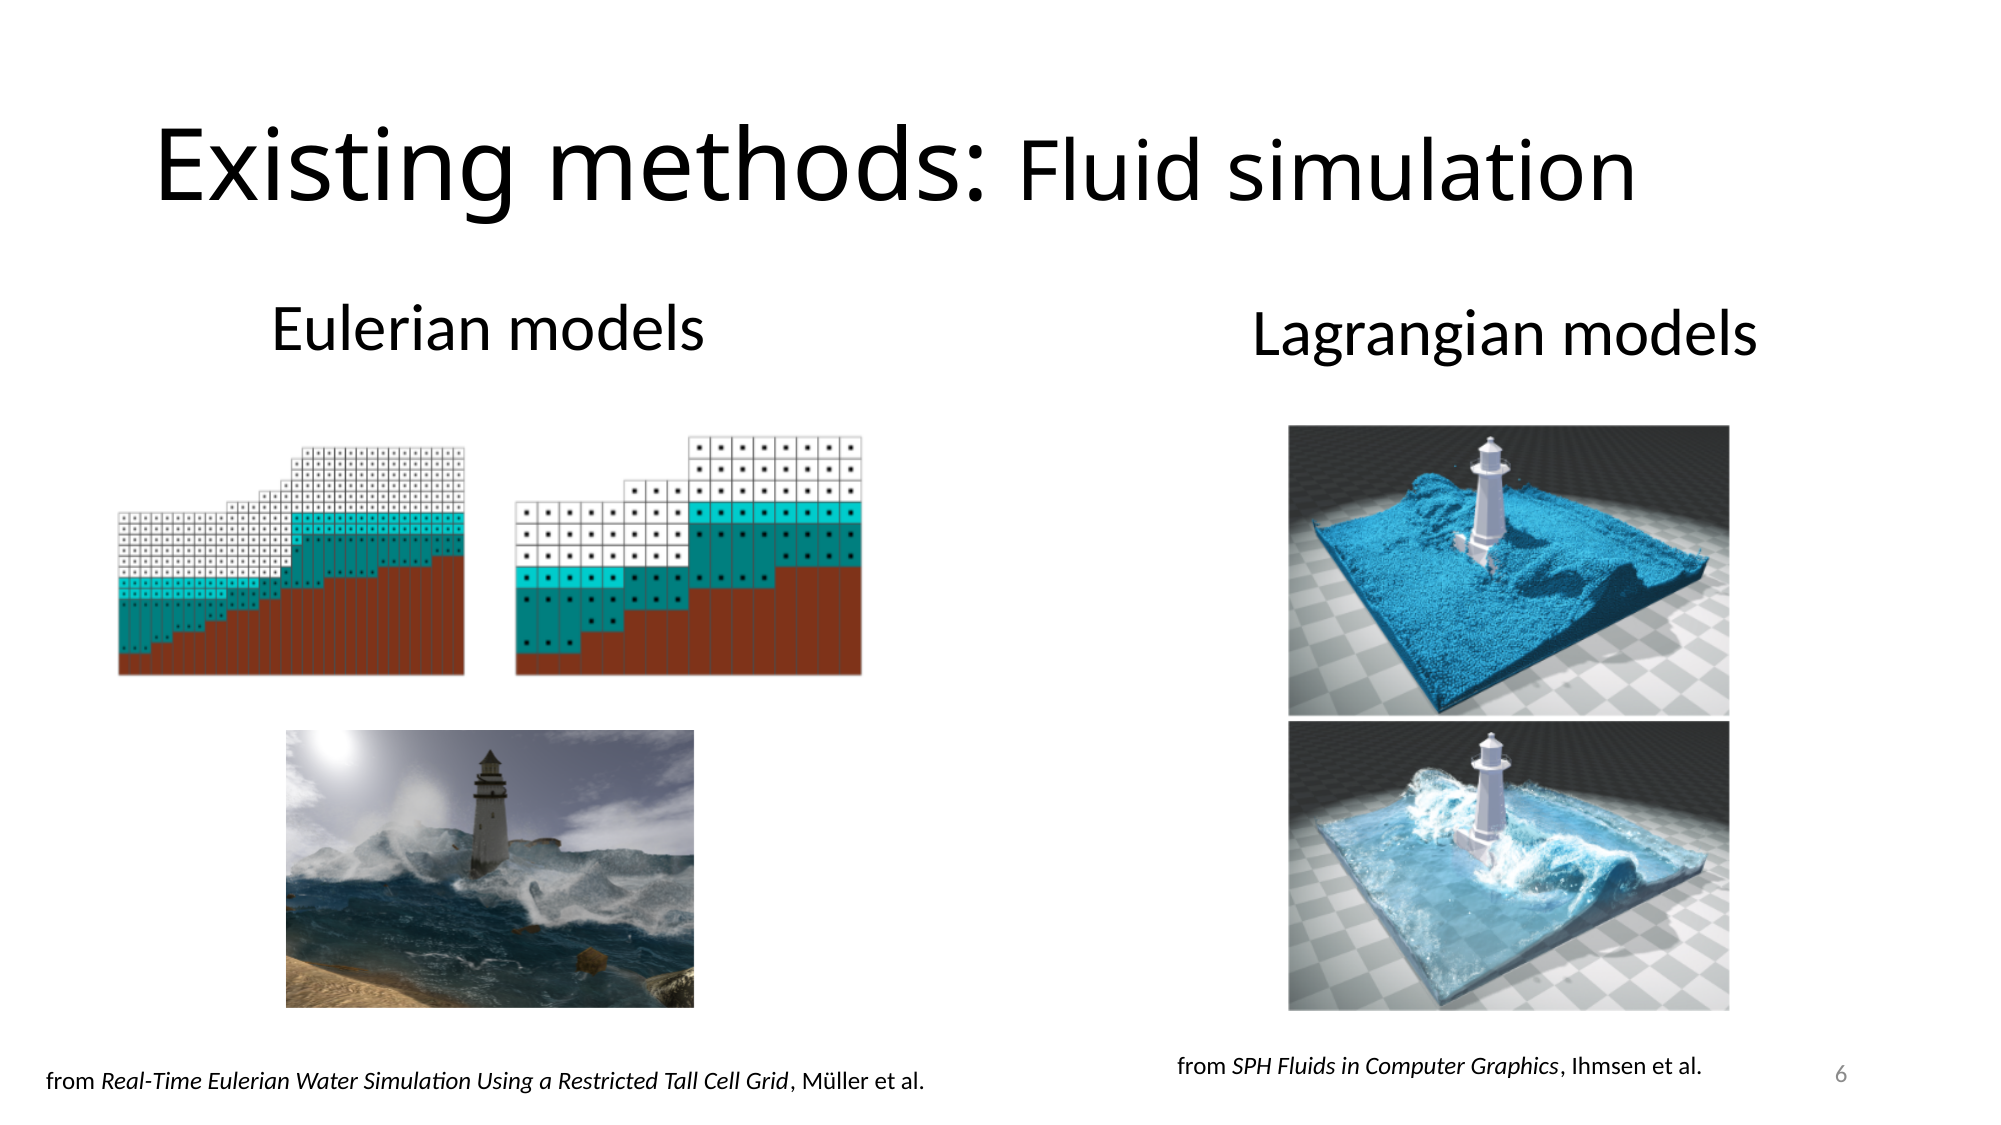

# Existing methods: Fluid simulation
Eulerian models
Lagrangian models
from SPH Fluids in Computer Graphics, Ihmsen et al.
6
from Real-Time Eulerian Water Simulation Using a Restricted Tall Cell Grid, Müller et al.